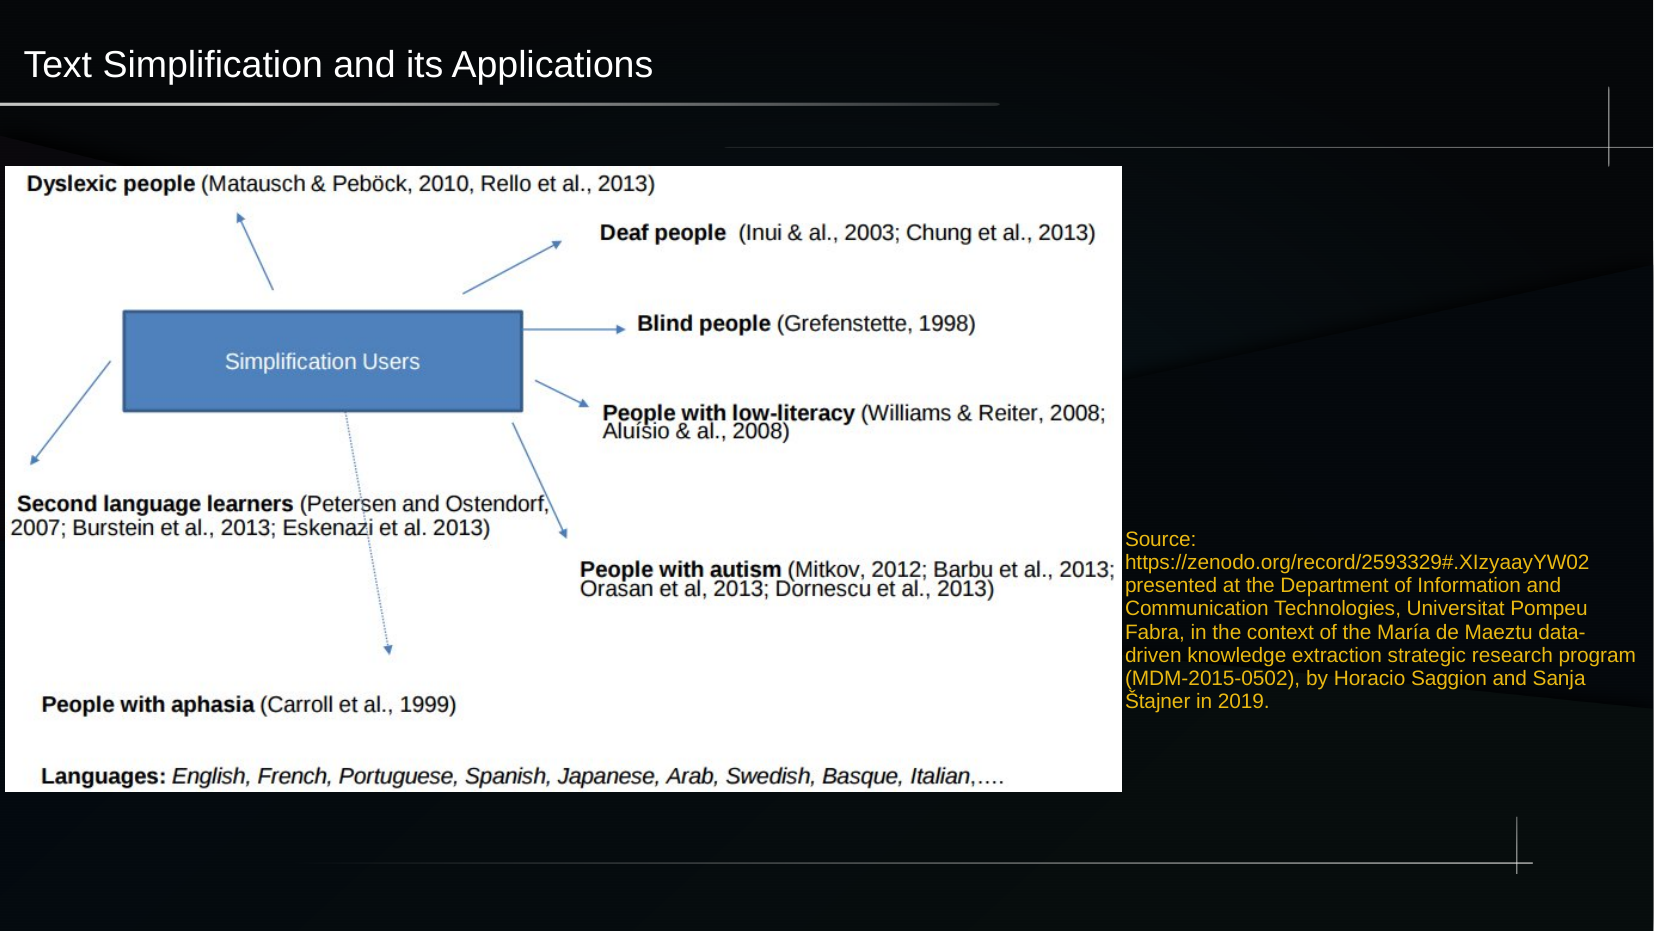

# Text Simplification and its Applications
Source: https://zenodo.org/record/2593329#.XIzyaayYW02 presented at the Department of Information and Communication Technologies, Universitat Pompeu Fabra, in the context of the María de Maeztu data-driven knowledge extraction strategic research program (MDM-2015-0502), by Horacio Saggion and Sanja Štajner in 2019.